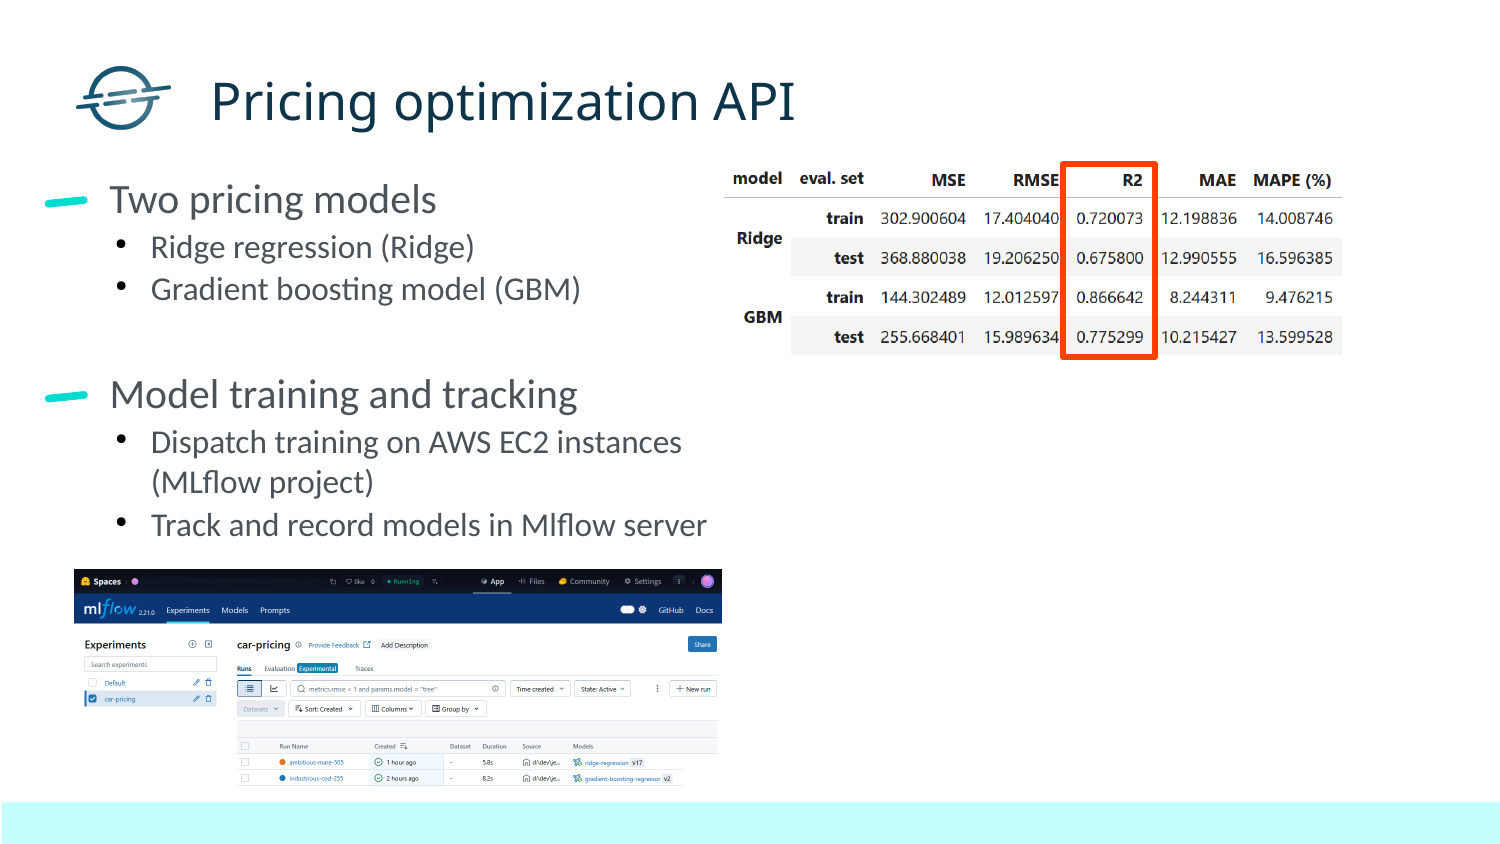

# Pricing optimization API
Two pricing models
Ridge regression (Ridge)
Gradient boosting model (GBM)
Model training and tracking
Dispatch training on AWS EC2 instances
(MLflow project)
Track and record models in Mlflow server